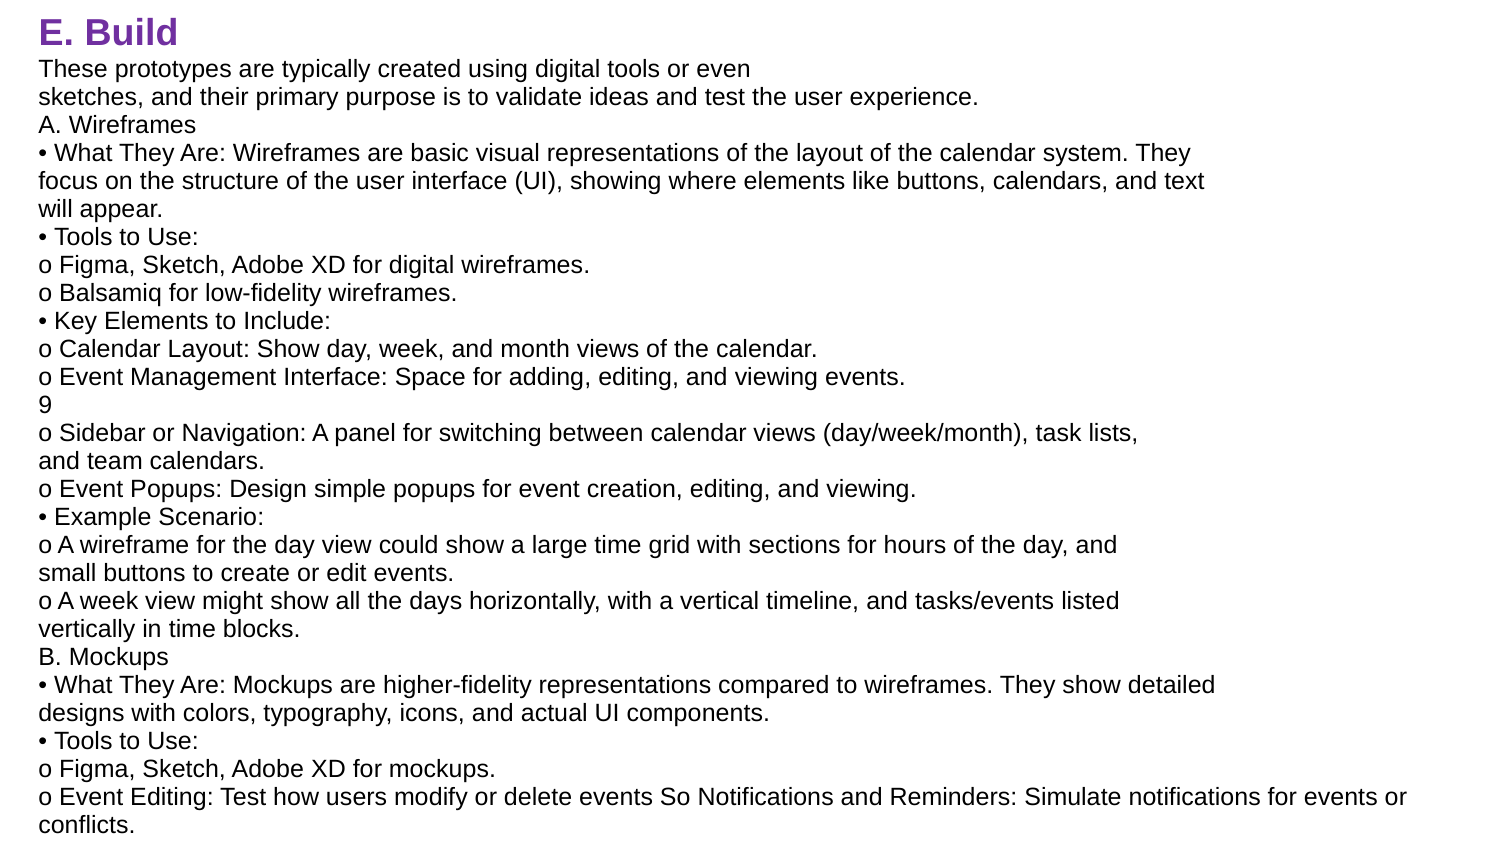

# E. Build
Soft prototyping refers to creating low-fidelity prototypes that focus on concepts, design, and interaction without
n
These prototypes are typically created using digital tools or even
sketches, and their primary purpose is to validate ideas and test the user experience.
A. Wireframes
• What They Are: Wireframes are basic visual representations of the layout of the calendar system. They
focus on the structure of the user interface (UI), showing where elements like buttons, calendars, and text
will appear.
• Tools to Use:
o Figma, Sketch, Adobe XD for digital wireframes.
o Balsamiq for low-fidelity wireframes.
• Key Elements to Include:
o Calendar Layout: Show day, week, and month views of the calendar.
o Event Management Interface: Space for adding, editing, and viewing events.
9
o Sidebar or Navigation: A panel for switching between calendar views (day/week/month), task lists,
and team calendars.
o Event Popups: Design simple popups for event creation, editing, and viewing.
• Example Scenario:
o A wireframe for the day view could show a large time grid with sections for hours of the day, and
small buttons to create or edit events.
o A week view might show all the days horizontally, with a vertical timeline, and tasks/events listed
vertically in time blocks.
B. Mockups
• What They Are: Mockups are higher-fidelity representations compared to wireframes. They show detailed
designs with colors, typography, icons, and actual UI components.
• Tools to Use:
o Figma, Sketch, Adobe XD for mockups.
o Event Editing: Test how users modify or delete events So Notifications and Reminders: Simulate notifications for events or conflicts.